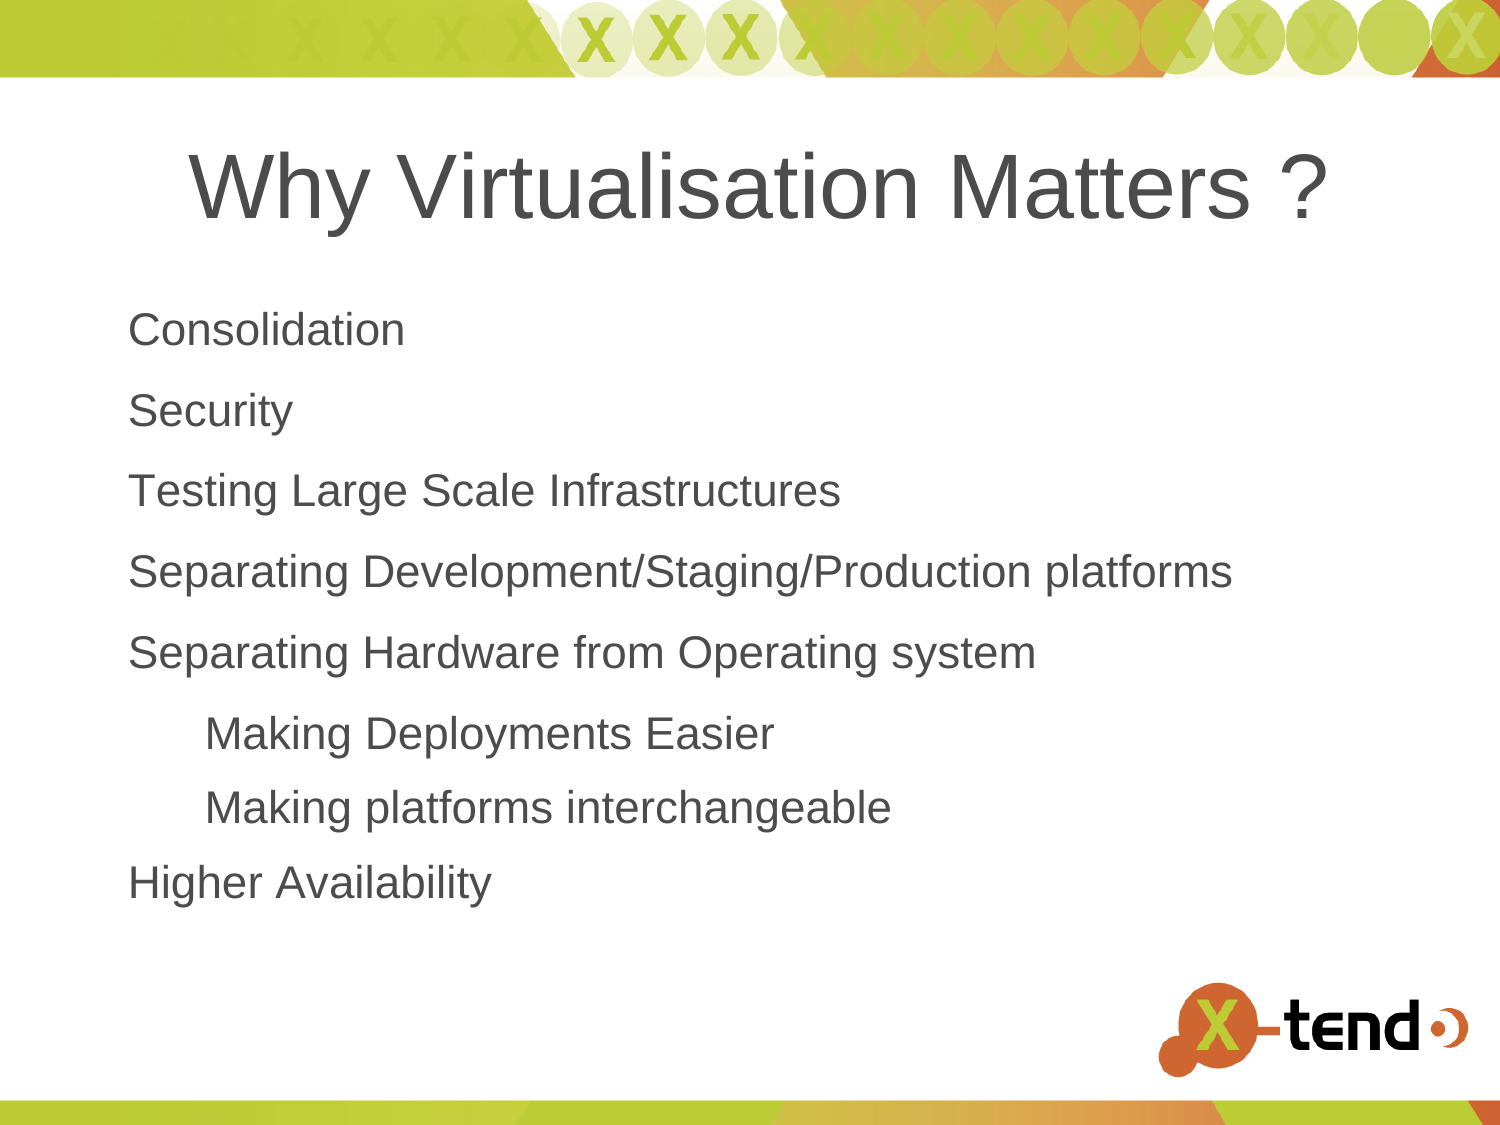

# Why Virtualisation Matters ?
Consolidation
Security
Testing Large Scale Infrastructures
Separating Development/Staging/Production platforms
Separating Hardware from Operating system
Making Deployments Easier
Making platforms interchangeable
Higher Availability